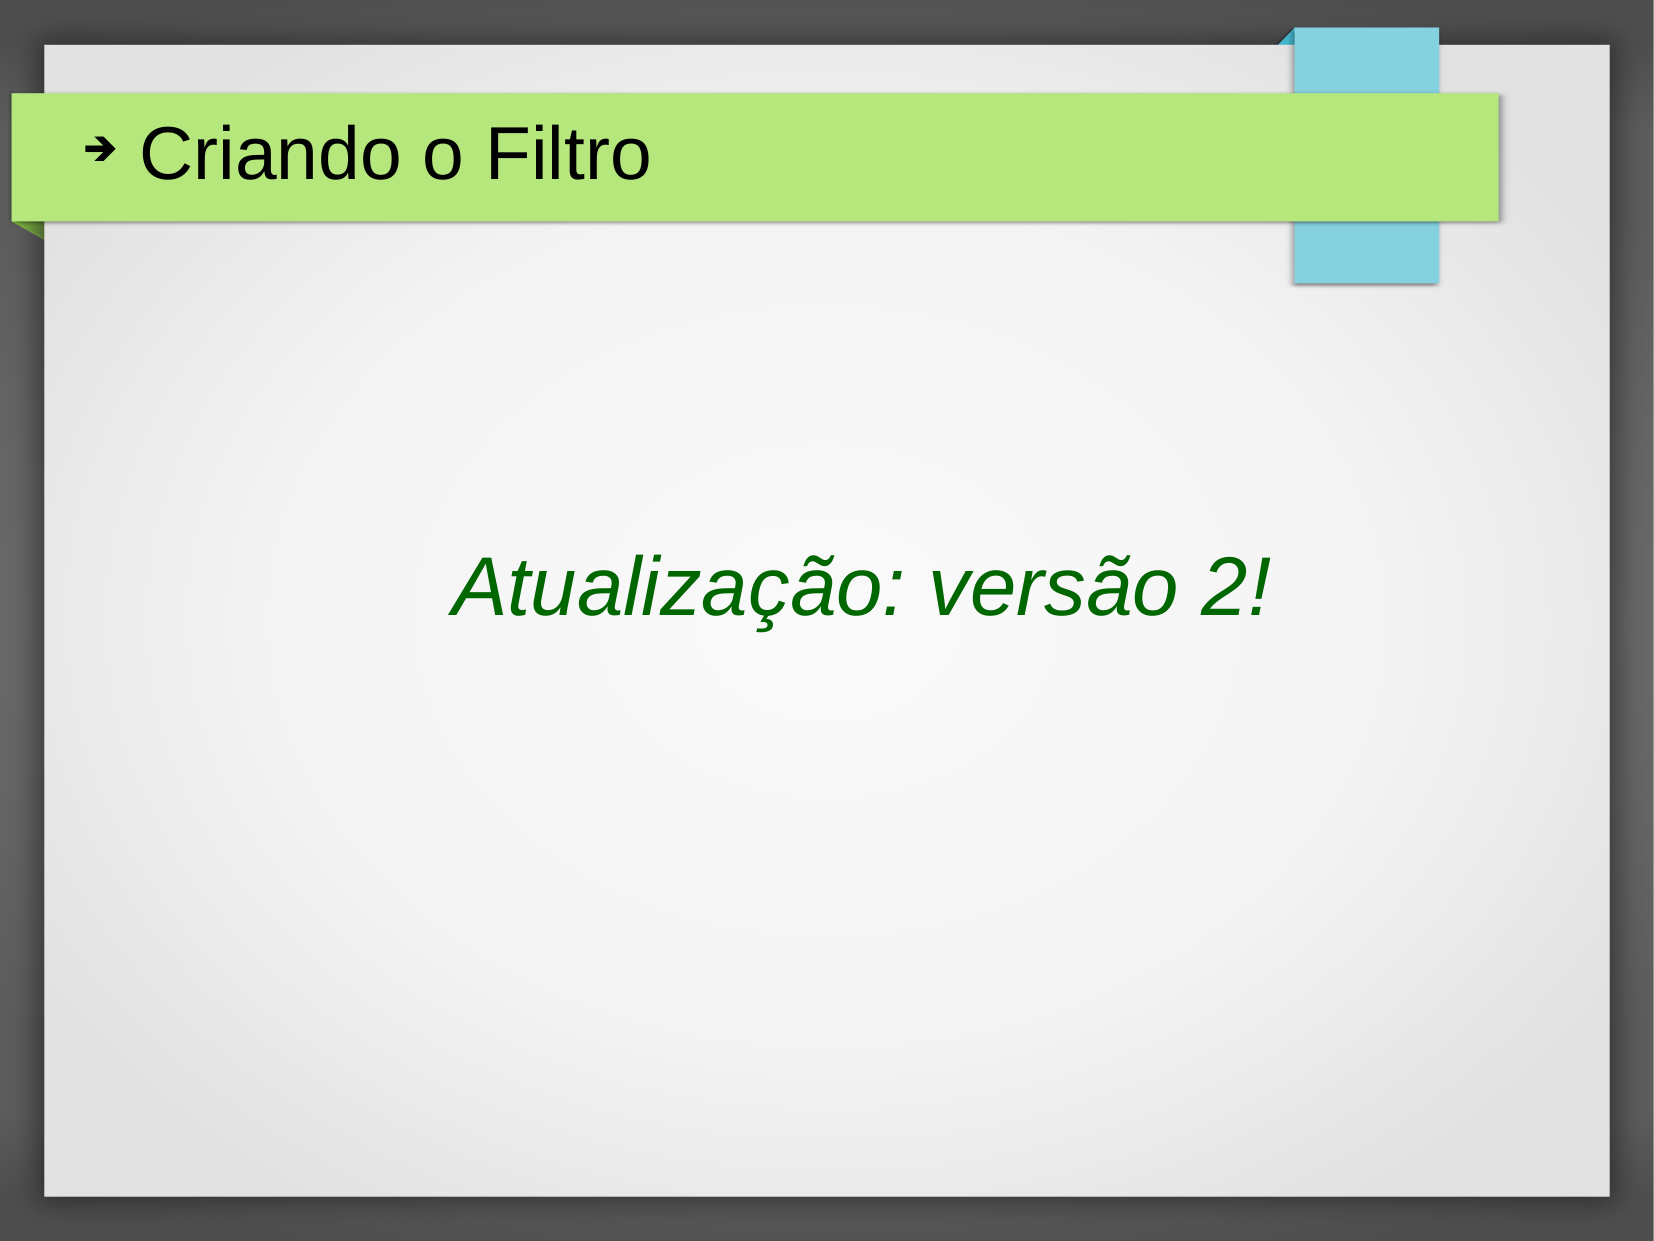

# Criando o Filtro
Atualização: versão 2!